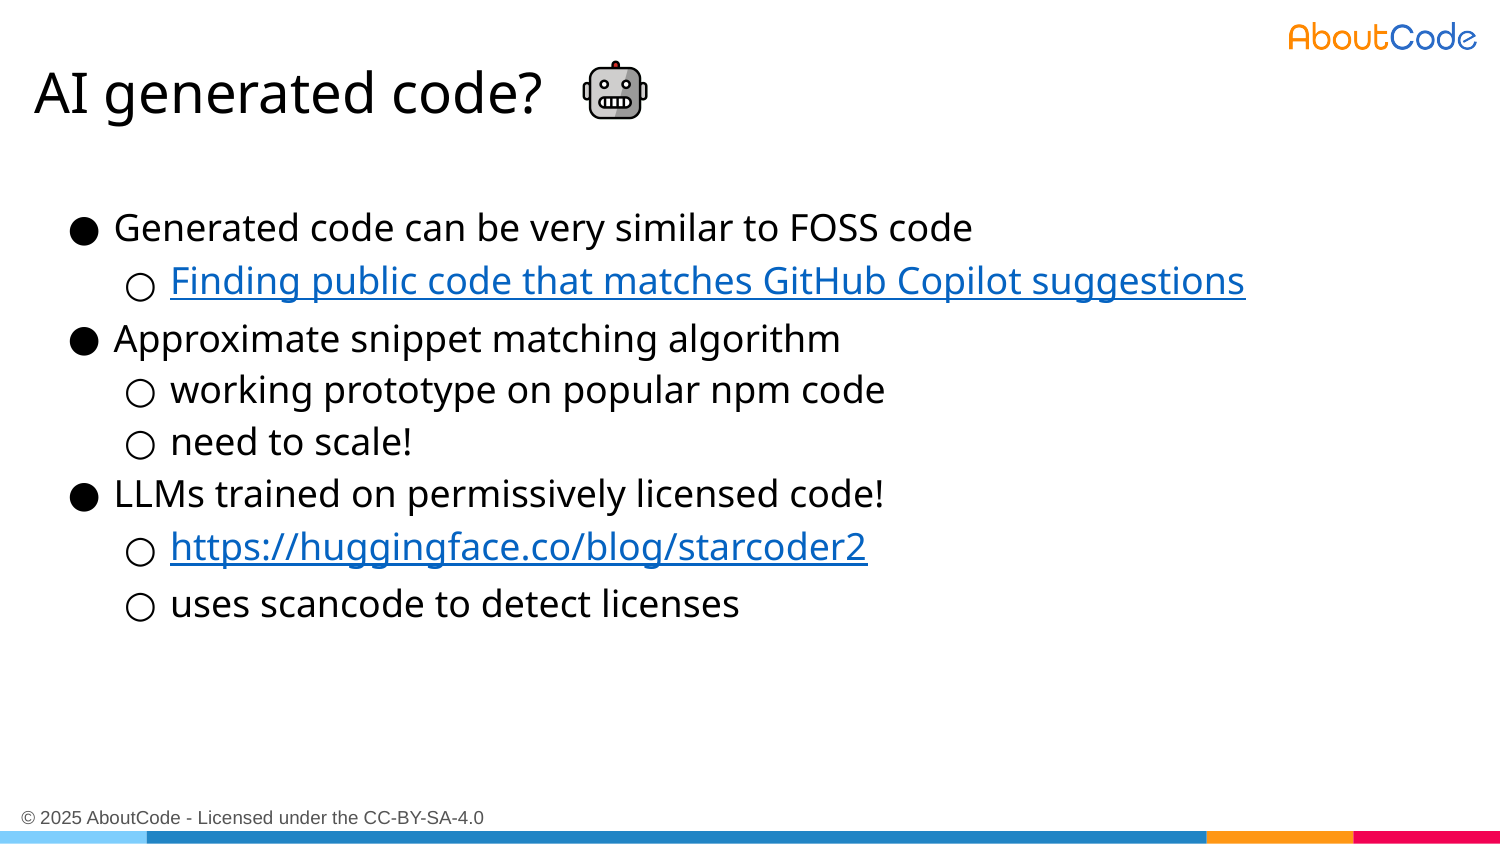

# AI generated code?
Generated code can be very similar to FOSS code
Finding public code that matches GitHub Copilot suggestions
Approximate snippet matching algorithm
working prototype on popular npm code
need to scale!
LLMs trained on permissively licensed code!
https://huggingface.co/blog/starcoder2
uses scancode to detect licenses